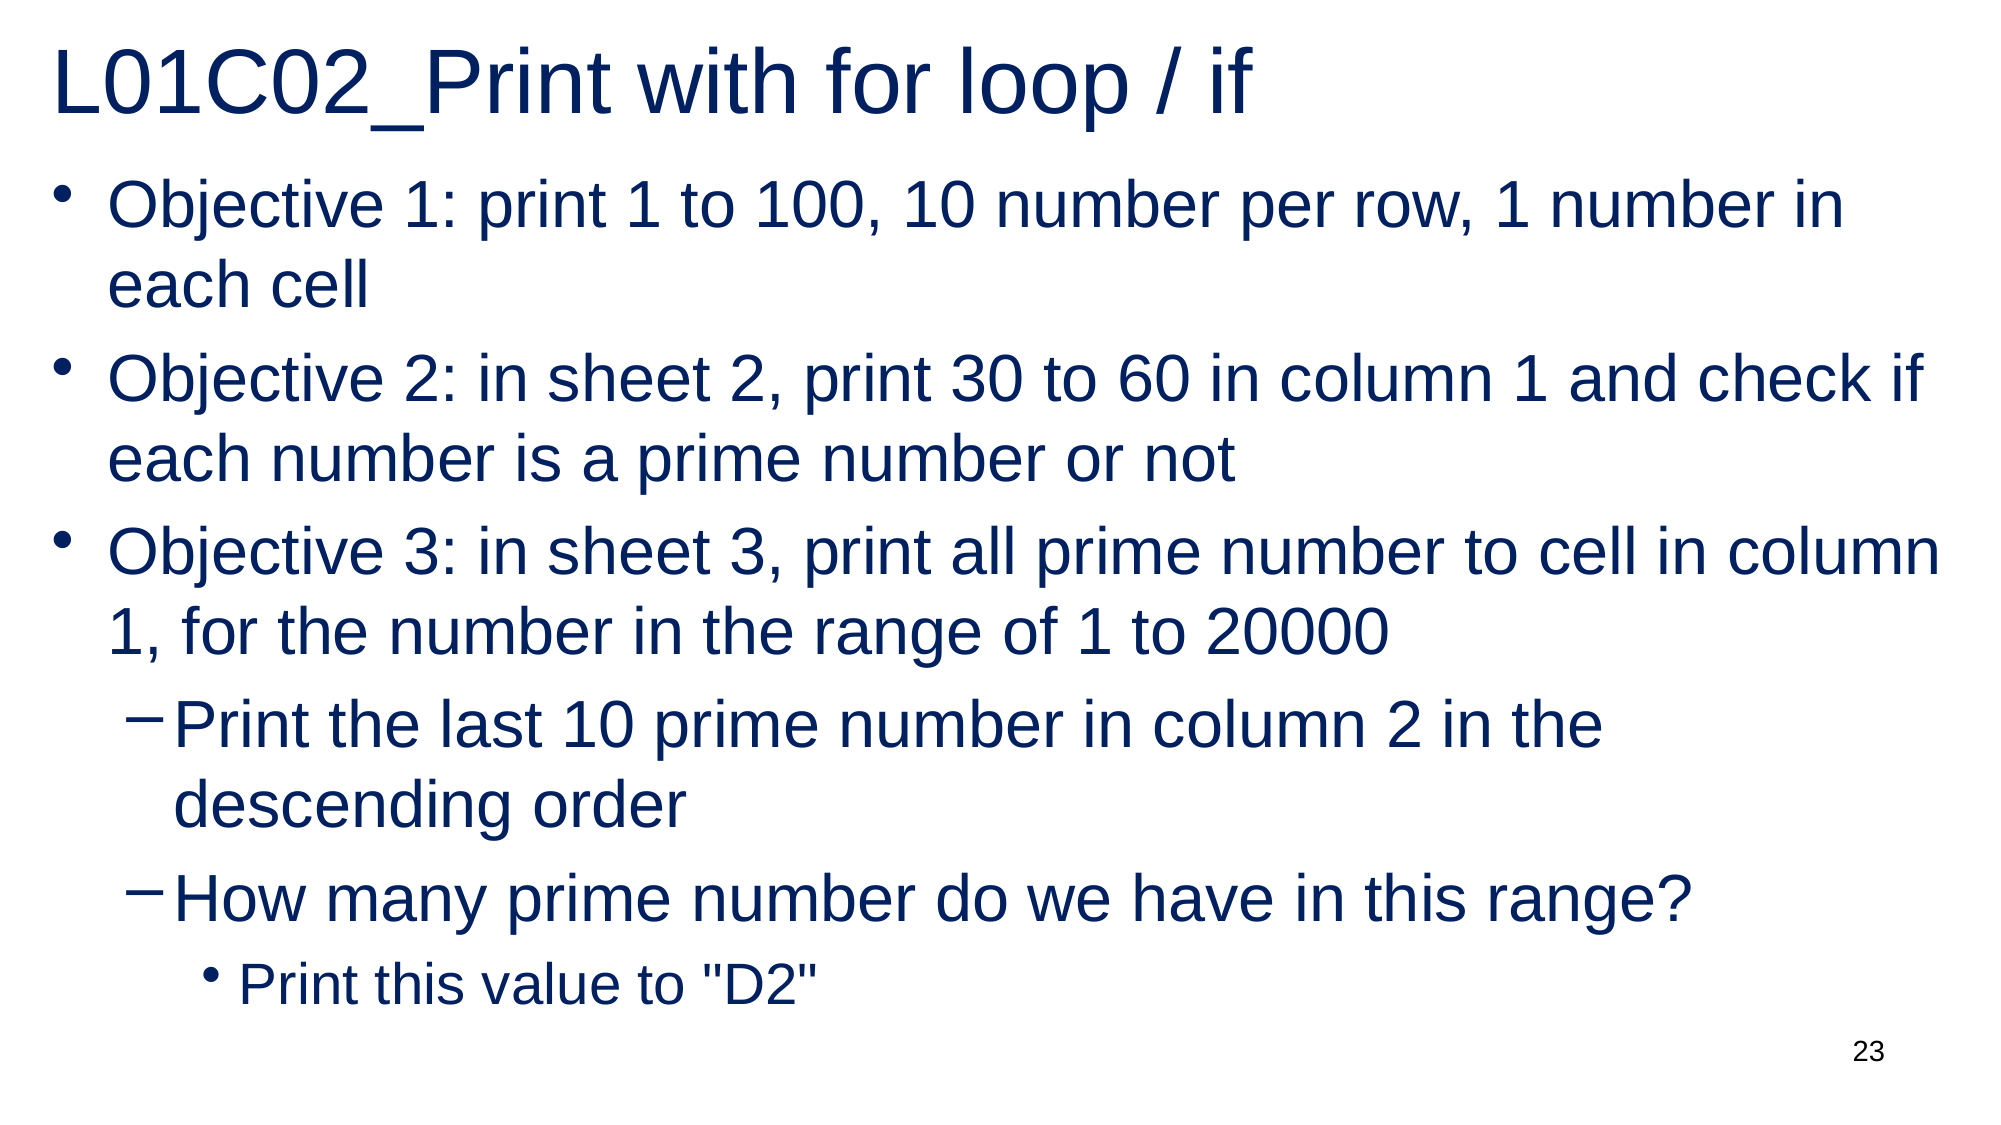

# L01C02_Print with for loop / if
Objective 1: print 1 to 100, 10 number per row, 1 number in each cell
Objective 2: in sheet 2, print 30 to 60 in column 1 and check if each number is a prime number or not
Objective 3: in sheet 3, print all prime number to cell in column 1, for the number in the range of 1 to 20000
Print the last 10 prime number in column 2 in the descending order
How many prime number do we have in this range?
Print this value to "D2"